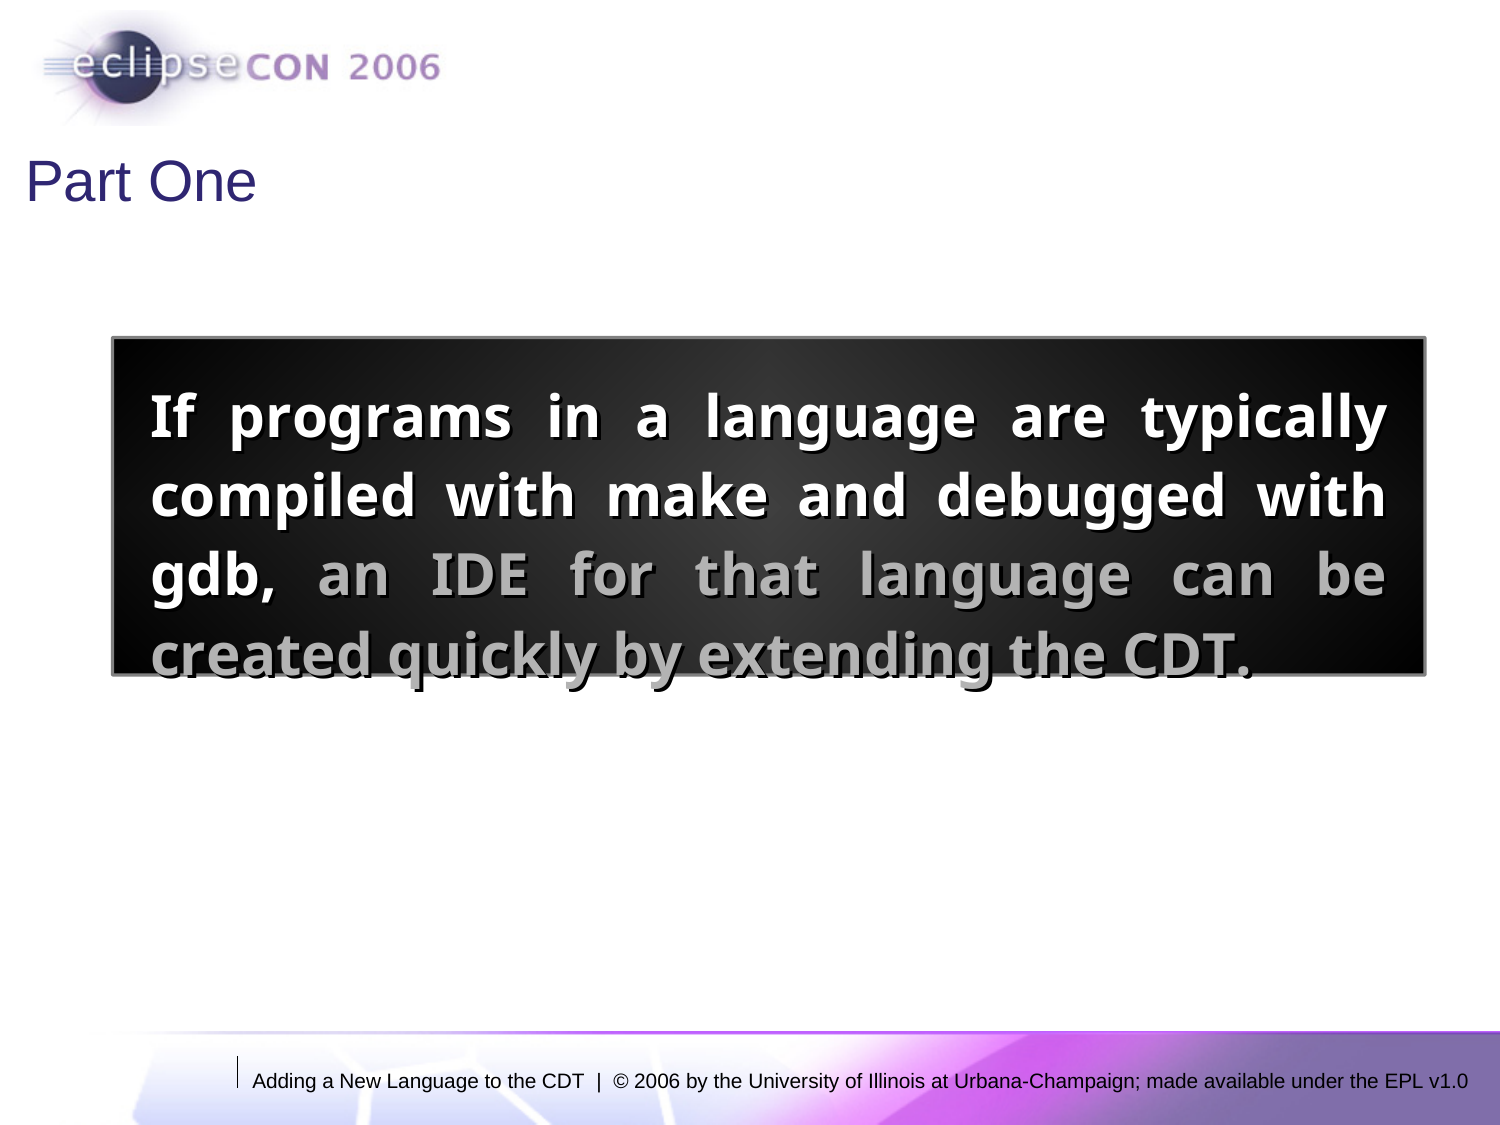

# Part One
If programs in a language are typically compiled with make and debugged with gdb, an IDE for that language can be created quickly by extending the CDT.